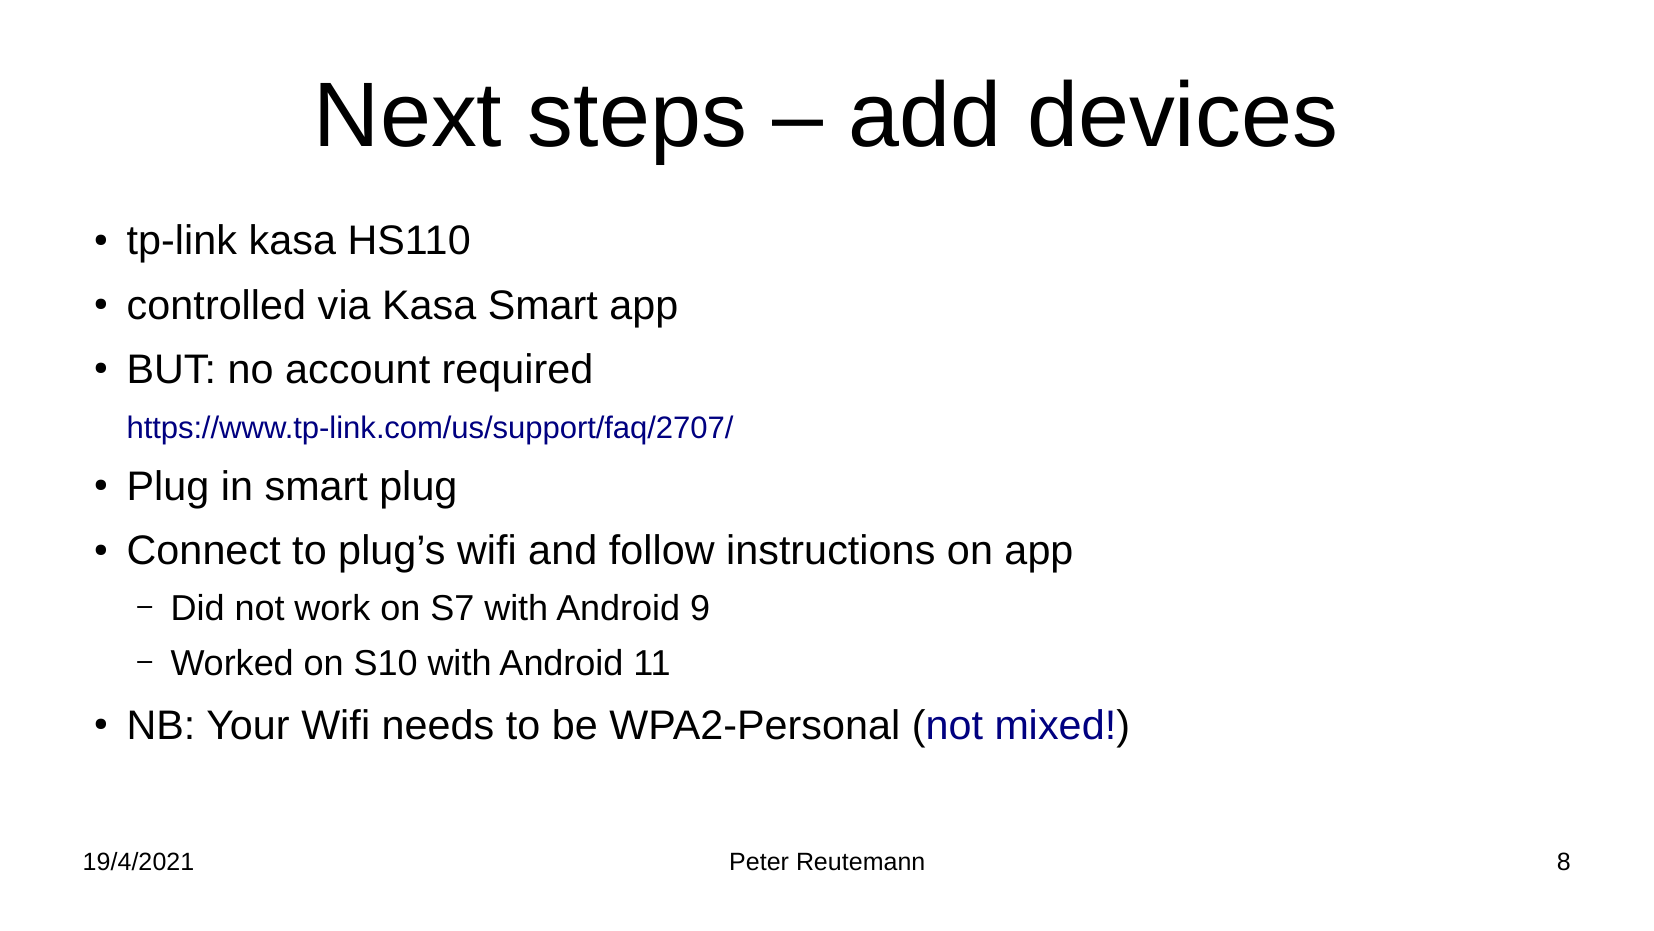

# Next steps – add devices
tp-link kasa HS110
controlled via Kasa Smart app
BUT: no account required
https://www.tp-link.com/us/support/faq/2707/
Plug in smart plug
Connect to plug’s wifi and follow instructions on app
Did not work on S7 with Android 9
Worked on S10 with Android 11
NB: Your Wifi needs to be WPA2-Personal (not mixed!)
19/4/2021
Peter Reutemann
8